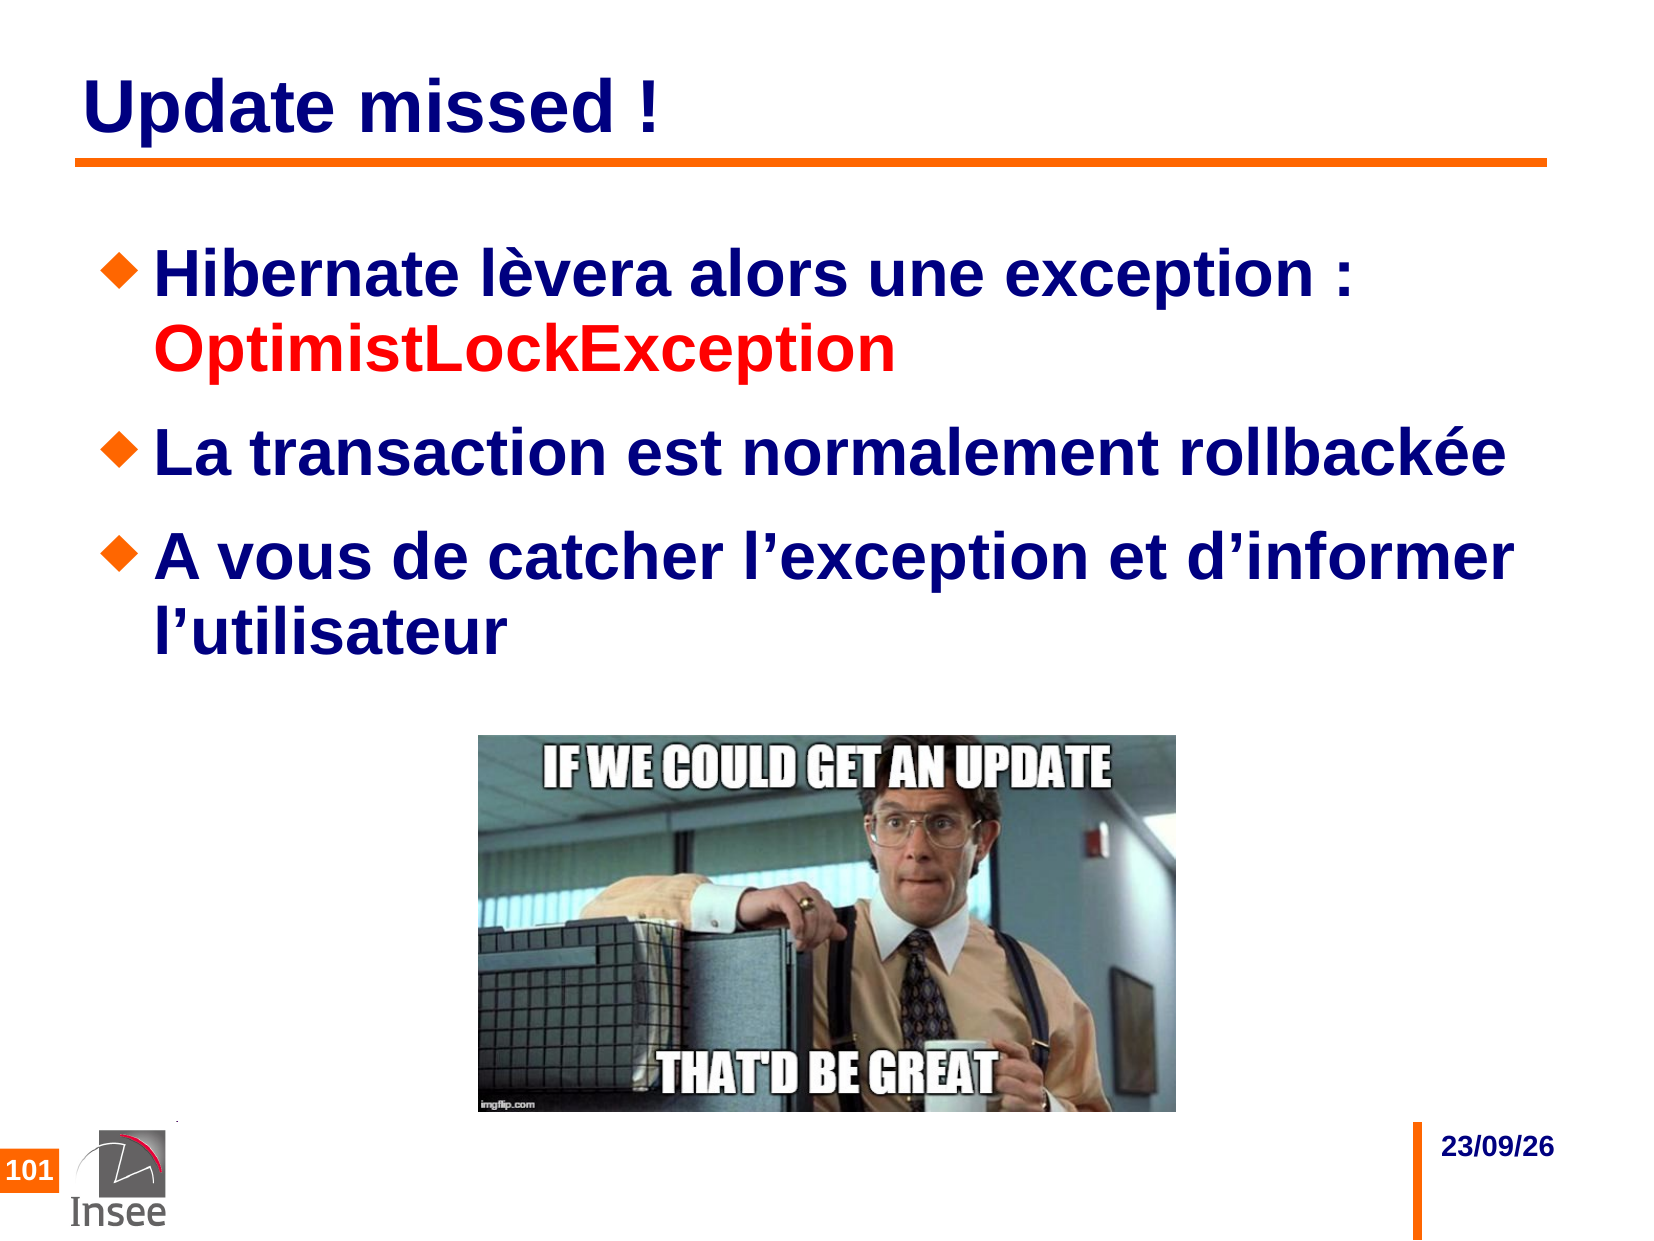

# Update missed !
Hibernate lèvera alors une exception : OptimistLockException
La transaction est normalement rollbackée
A vous de catcher l’exception et d’informer l’utilisateur
101